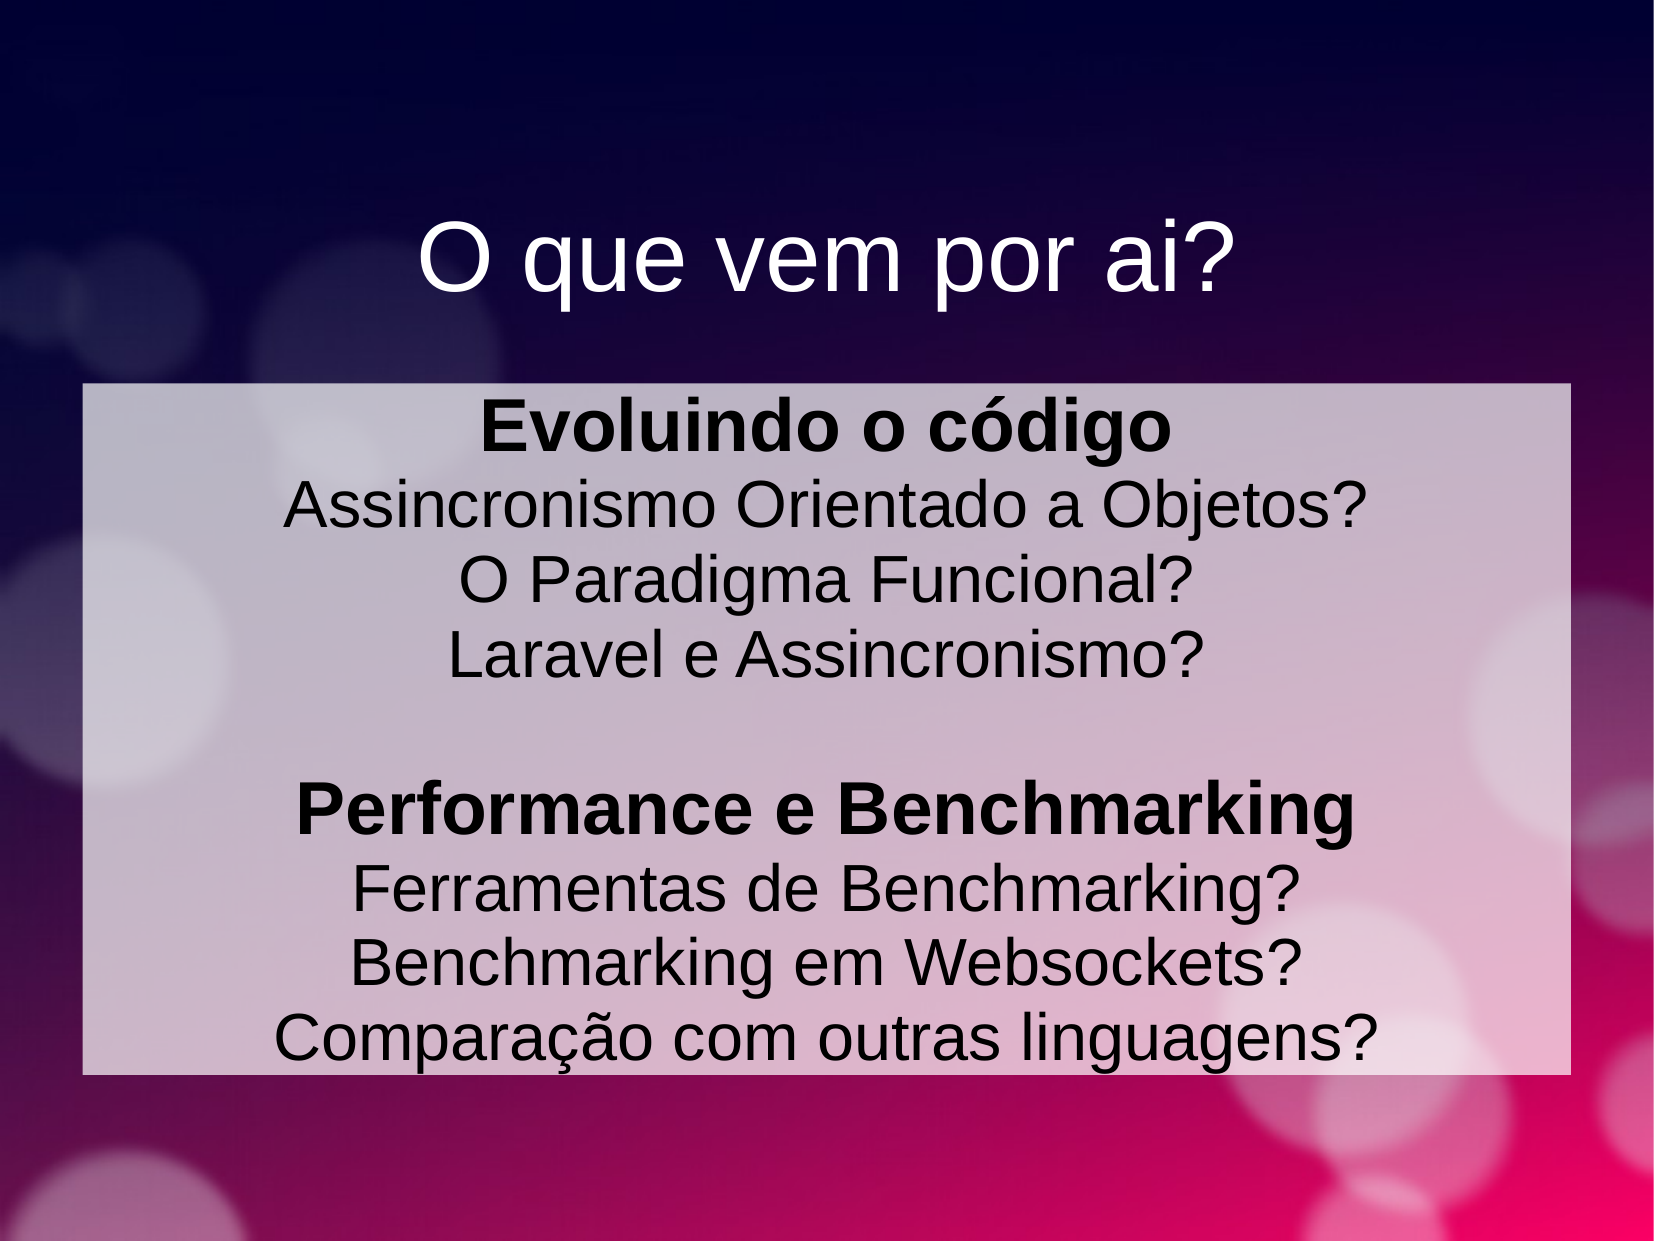

# O que vem por ai?
Evoluindo o código
Assincronismo Orientado a Objetos?
O Paradigma Funcional?
Laravel e Assincronismo?
Performance e Benchmarking
Ferramentas de Benchmarking?
Benchmarking em Websockets?
Comparação com outras linguagens?